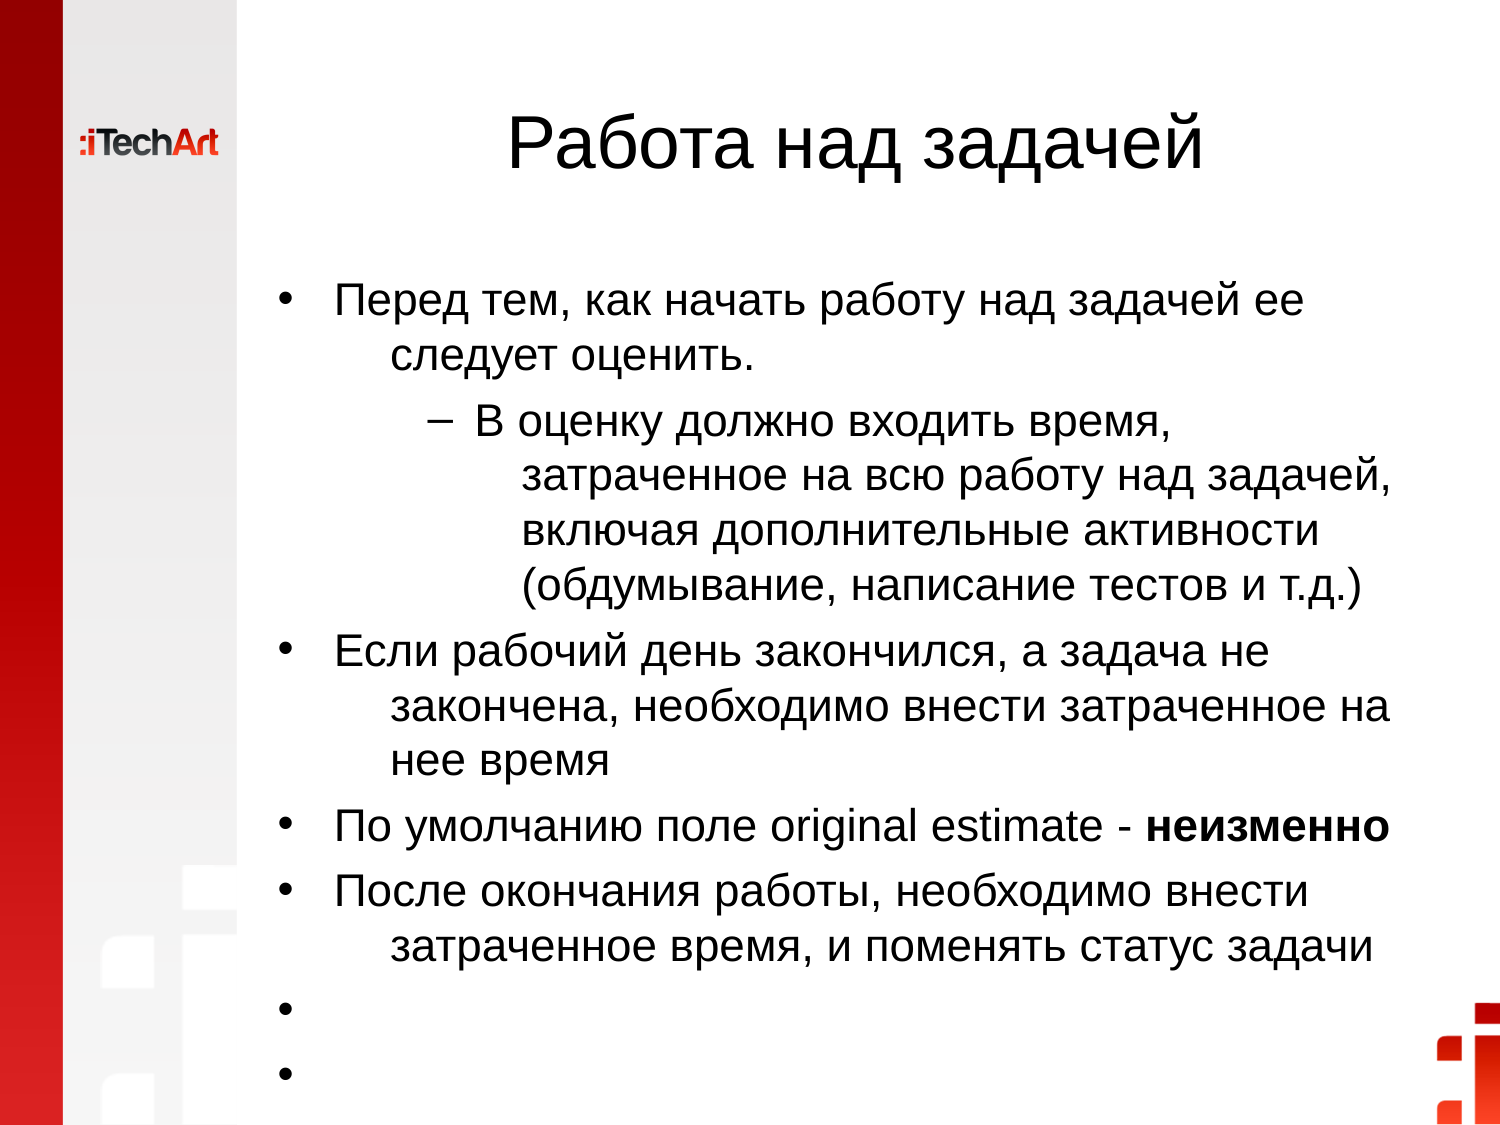

# Работа над задачей
Перед тем, как начать работу над задачей ее следует оценить.
В оценку должно входить время, затраченное на всю работу над задачей, включая дополнительные активности (обдумывание, написание тестов и т.д.)
Если рабочий день закончился, а задача не закончена, необходимо внести затраченное на нее время
По умолчанию поле original estimate - неизменно
После окончания работы, необходимо внести затраченное время, и поменять статус задачи